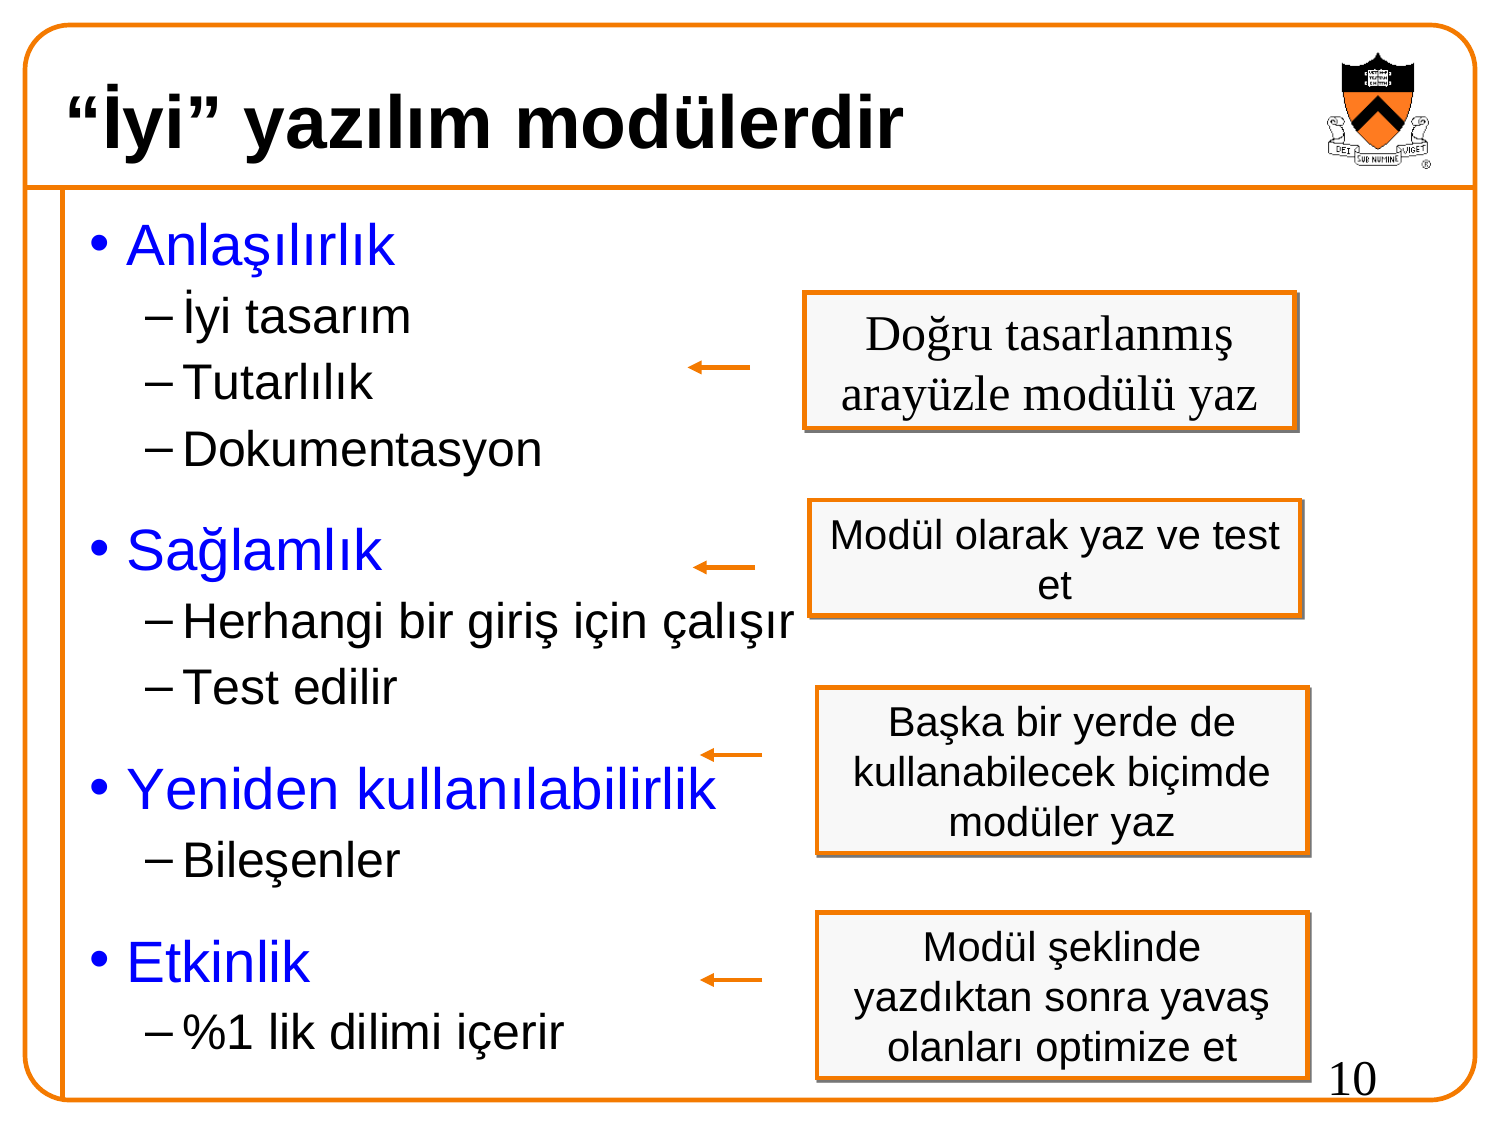

# “İyi” yazılım modülerdir
Anlaşılırlık
İyi tasarım
Tutarlılık
Dokumentasyon
Sağlamlık
Herhangi bir giriş için çalışır
Test edilir
Yeniden kullanılabilirlik
Bileşenler
Etkinlik
%1 lik dilimi içerir
Doğru tasarlanmış arayüzle modülü yaz
Modül olarak yaz ve test et
Başka bir yerde de kullanabilecek biçimde modüler yaz
Modül şeklinde yazdıktan sonra yavaş olanları optimize et
10